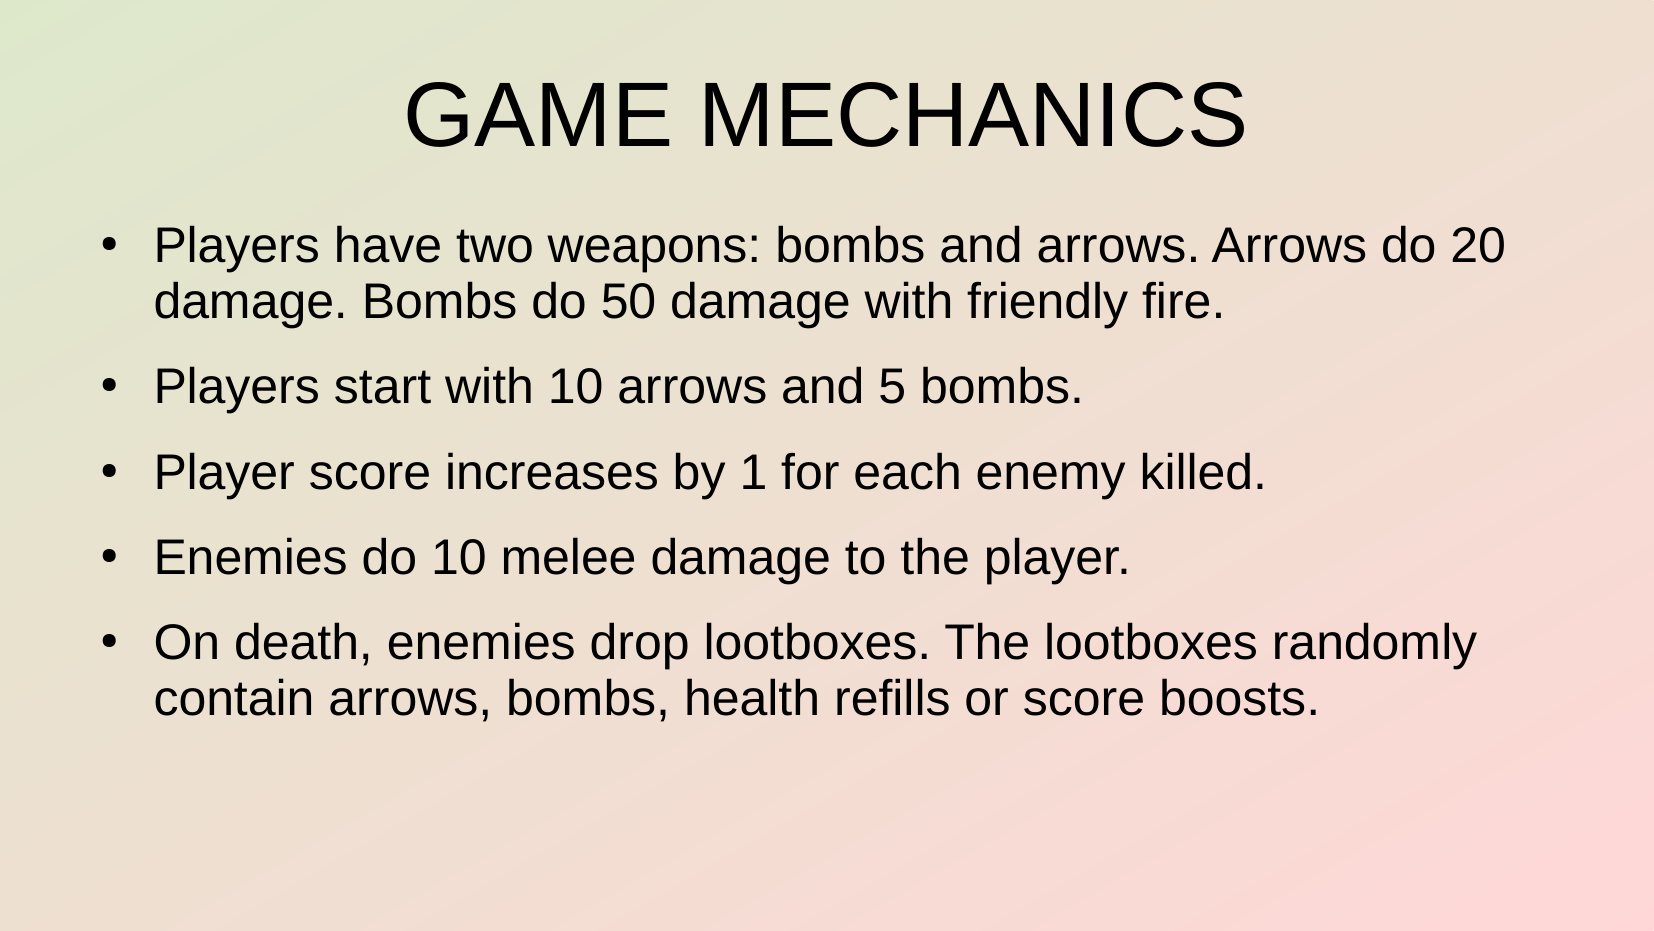

# GAME MECHANICS
Players have two weapons: bombs and arrows. Arrows do 20 damage. Bombs do 50 damage with friendly fire.
Players start with 10 arrows and 5 bombs.
Player score increases by 1 for each enemy killed.
Enemies do 10 melee damage to the player.
On death, enemies drop lootboxes. The lootboxes randomly contain arrows, bombs, health refills or score boosts.